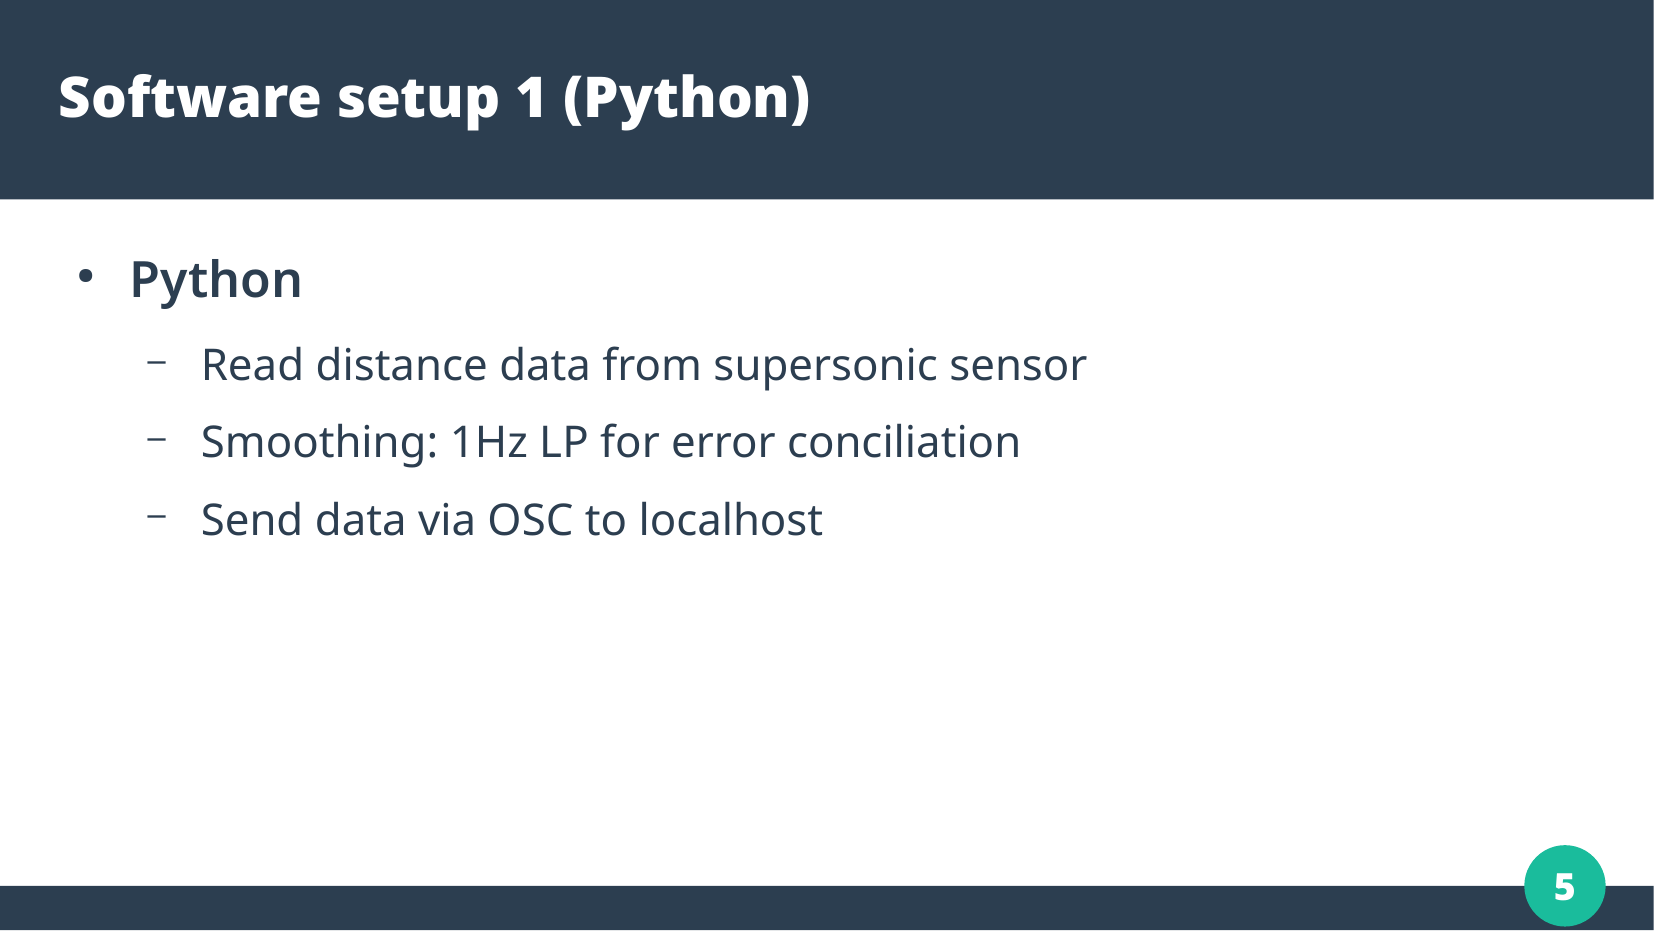

# Software setup 1 (Python)
Python
Read distance data from supersonic sensor
Smoothing: 1Hz LP for error conciliation
Send data via OSC to localhost